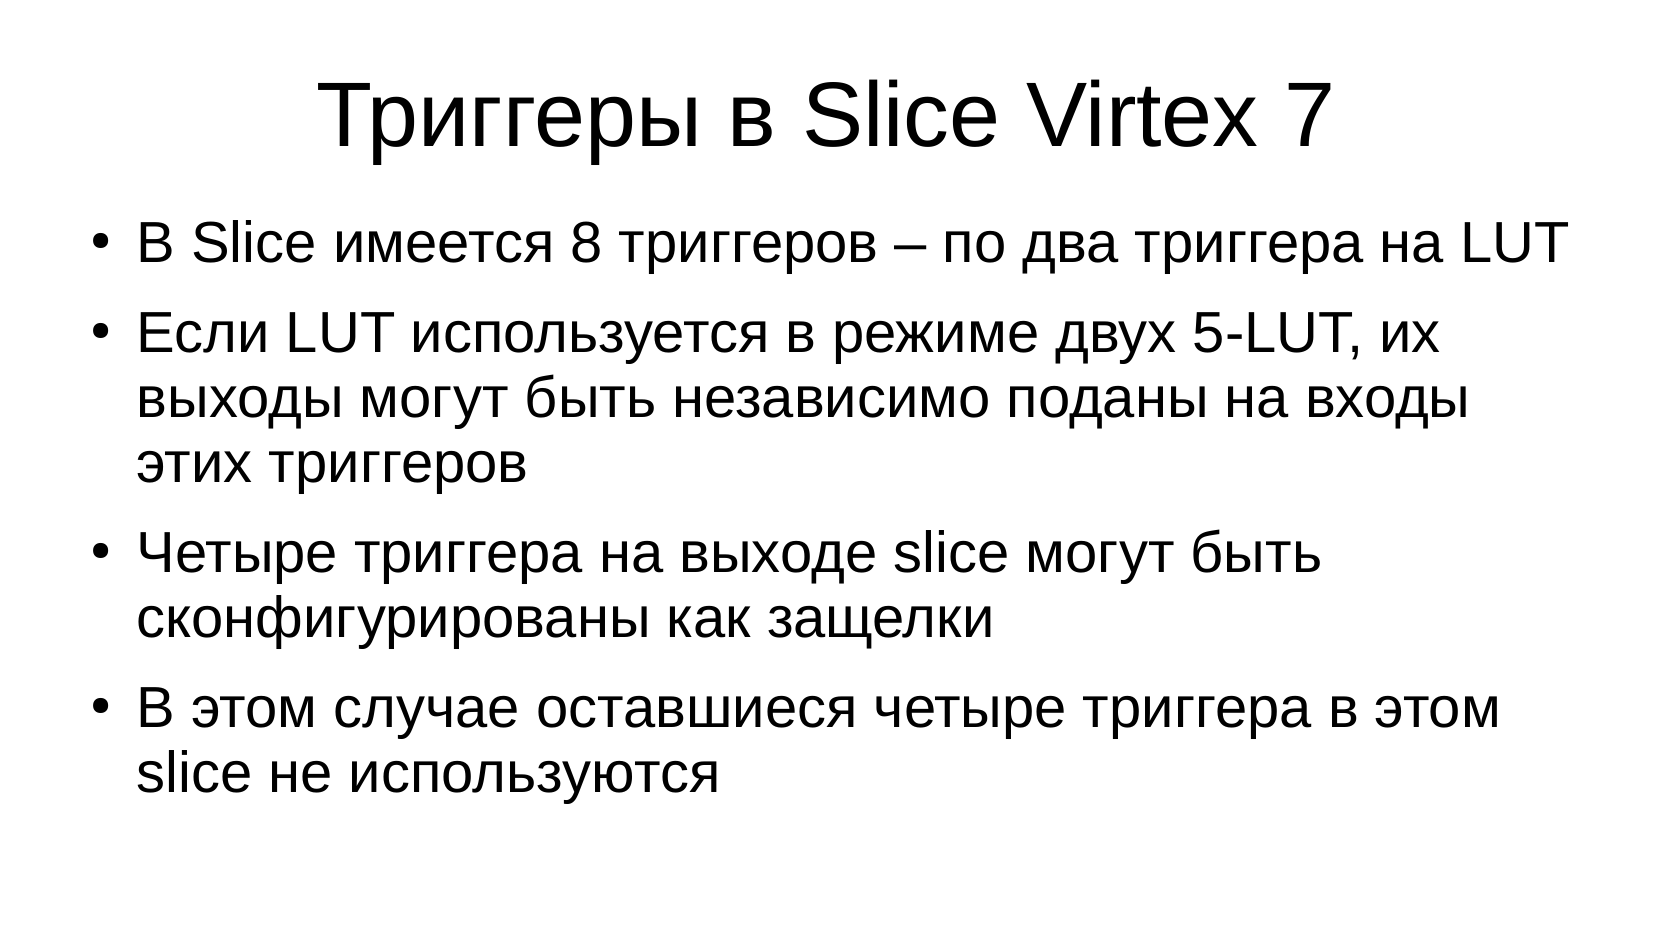

# Триггеры в Slice Virtex 7
В Slice имеется 8 триггеров – по два триггера на LUT
Если LUT используется в режиме двух 5-LUT, их выходы могут быть независимо поданы на входы этих триггеров
Четыре триггера на выходе slice могут быть сконфигурированы как защелки
В этом случае оставшиеся четыре триггера в этом slice не используются